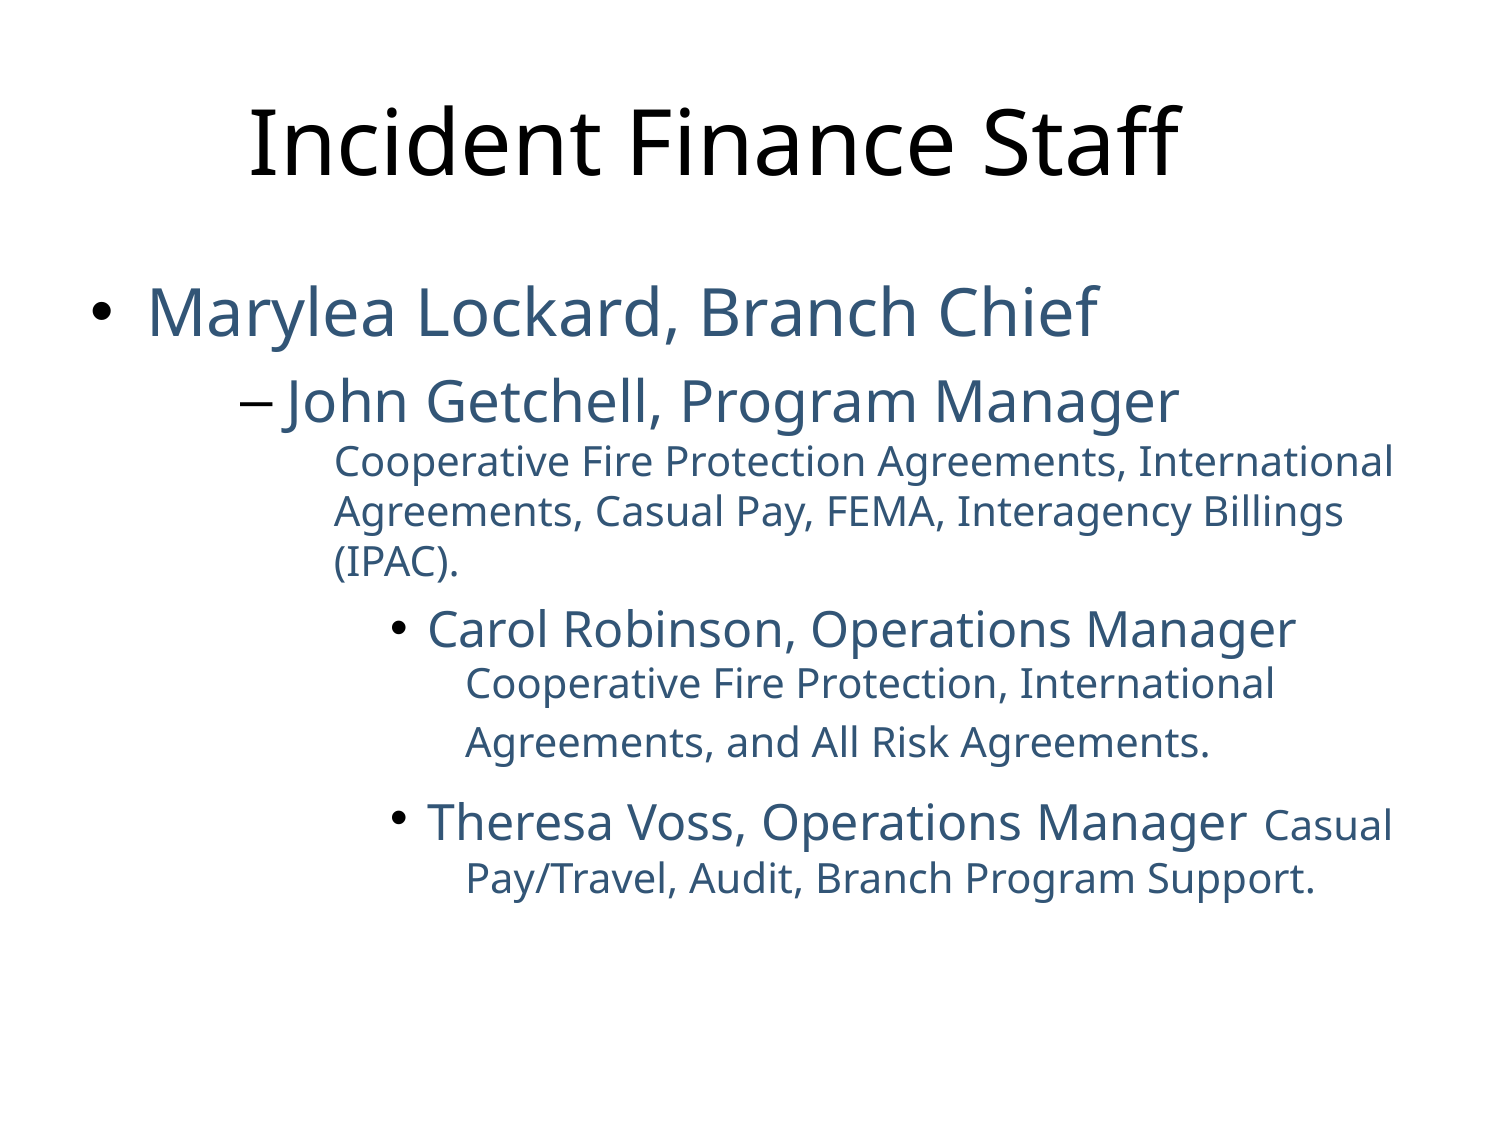

# Incident Finance Staff
Marylea Lockard, Branch Chief
John Getchell, Program Manager Cooperative Fire Protection Agreements, International Agreements, Casual Pay, FEMA, Interagency Billings (IPAC).
Carol Robinson, Operations Manager Cooperative Fire Protection, International Agreements, and All Risk Agreements.
Theresa Voss, Operations Manager Casual Pay/Travel, Audit, Branch Program Support.